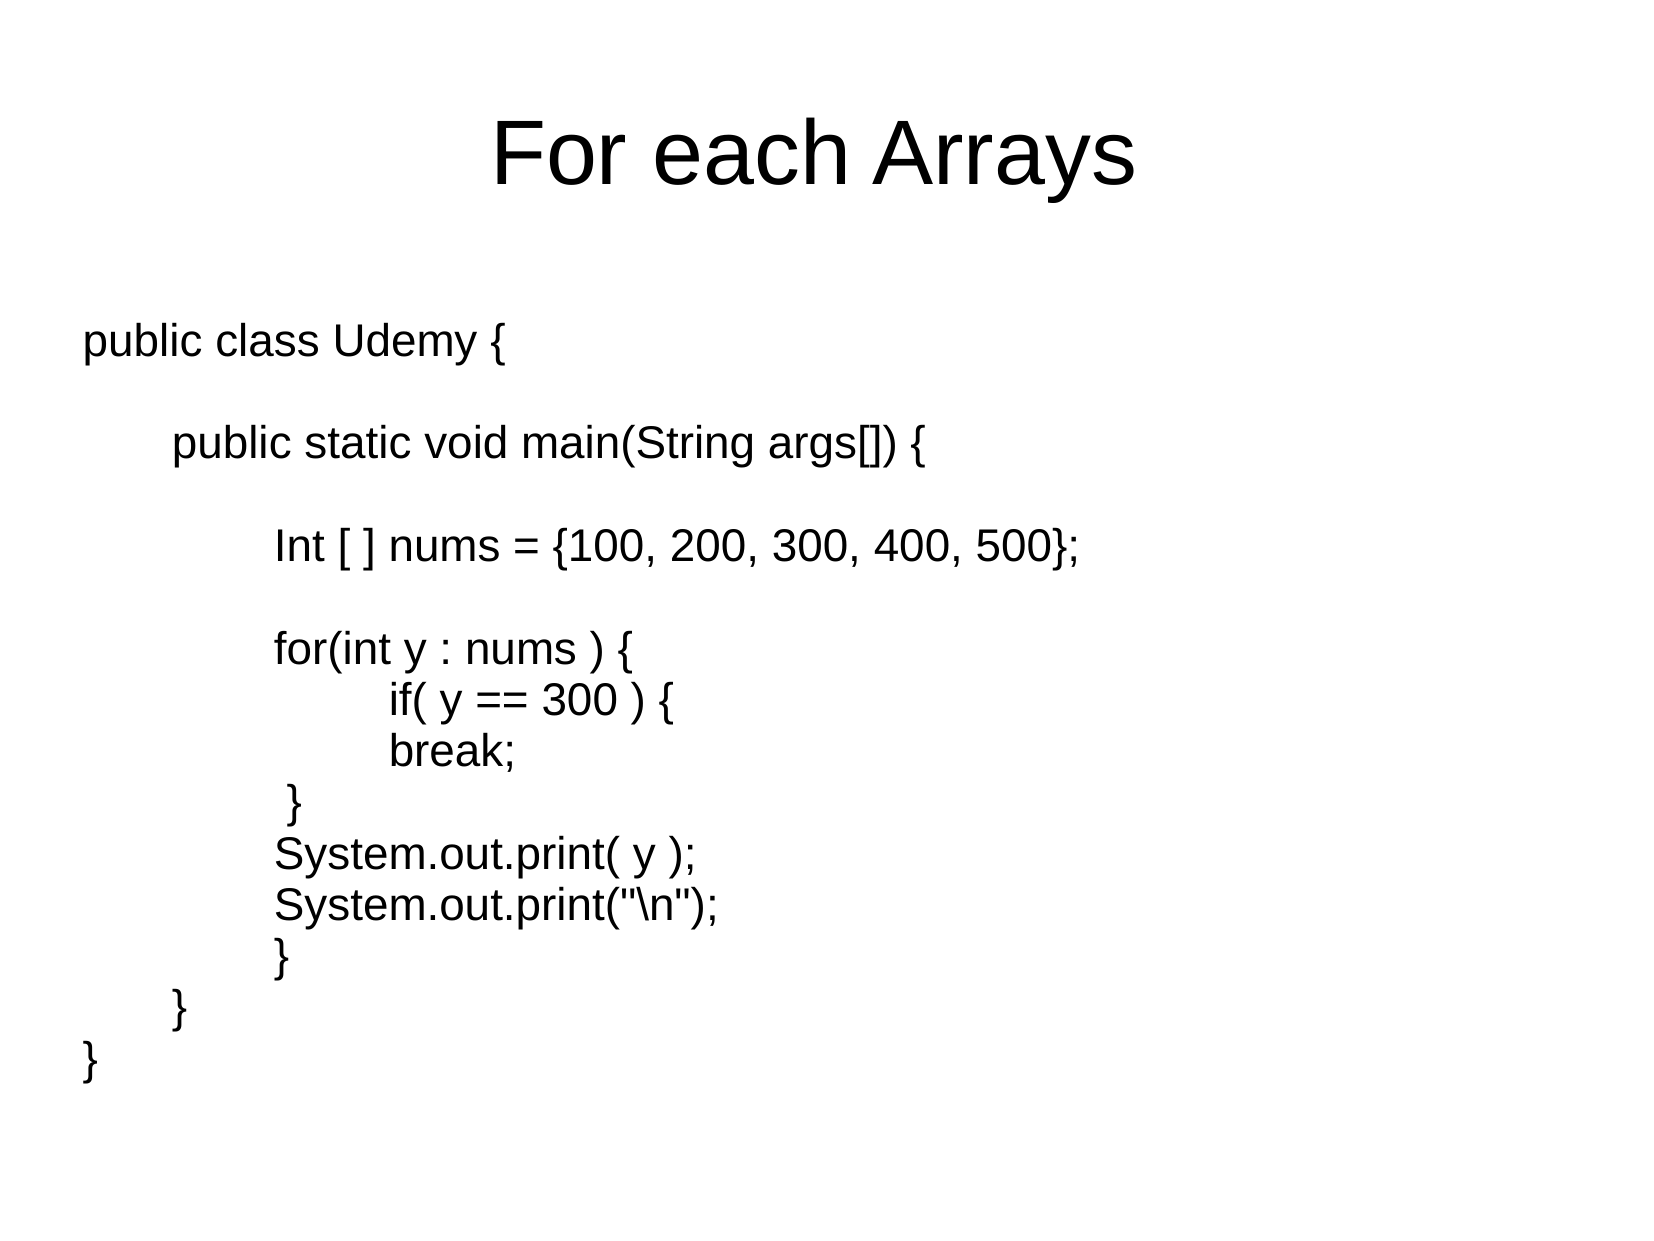

# For each Arrays
public class Udemy {
 public static void main(String args[]) {
 Int [ ] nums = {100, 200, 300, 400, 500};
 for(int y : nums ) {
 if( y == 300 ) {
 break;
 }
 System.out.print( y );
 System.out.print("\n");
 }
 }
}